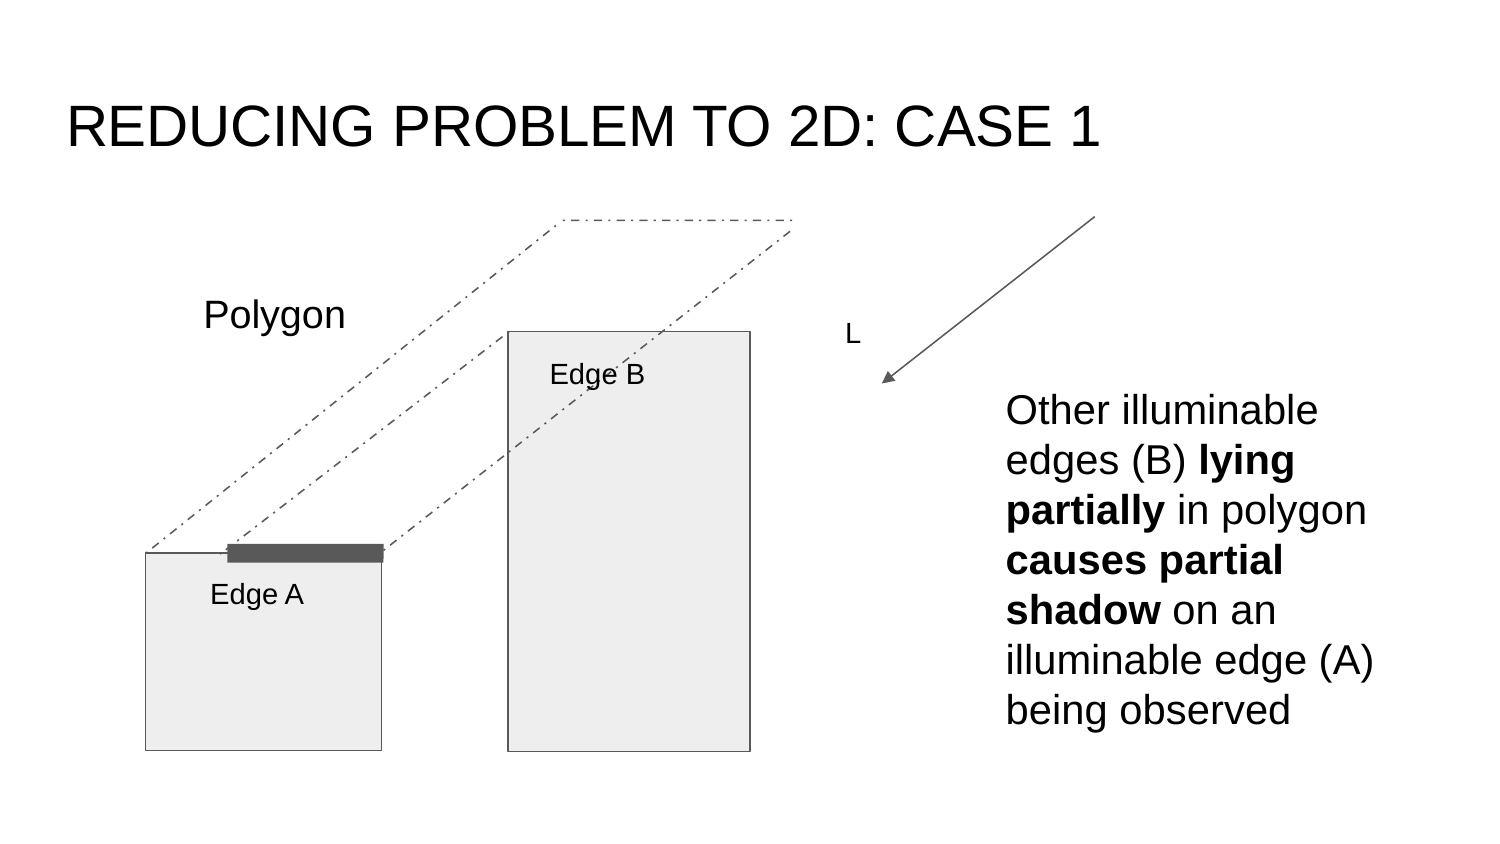

# REDUCING PROBLEM TO 2D: CASE 1
Polygon
L
Edge B
Other illuminable edges (B) lying partially in polygon causes partial shadow on an illuminable edge (A) being observed
Edge A